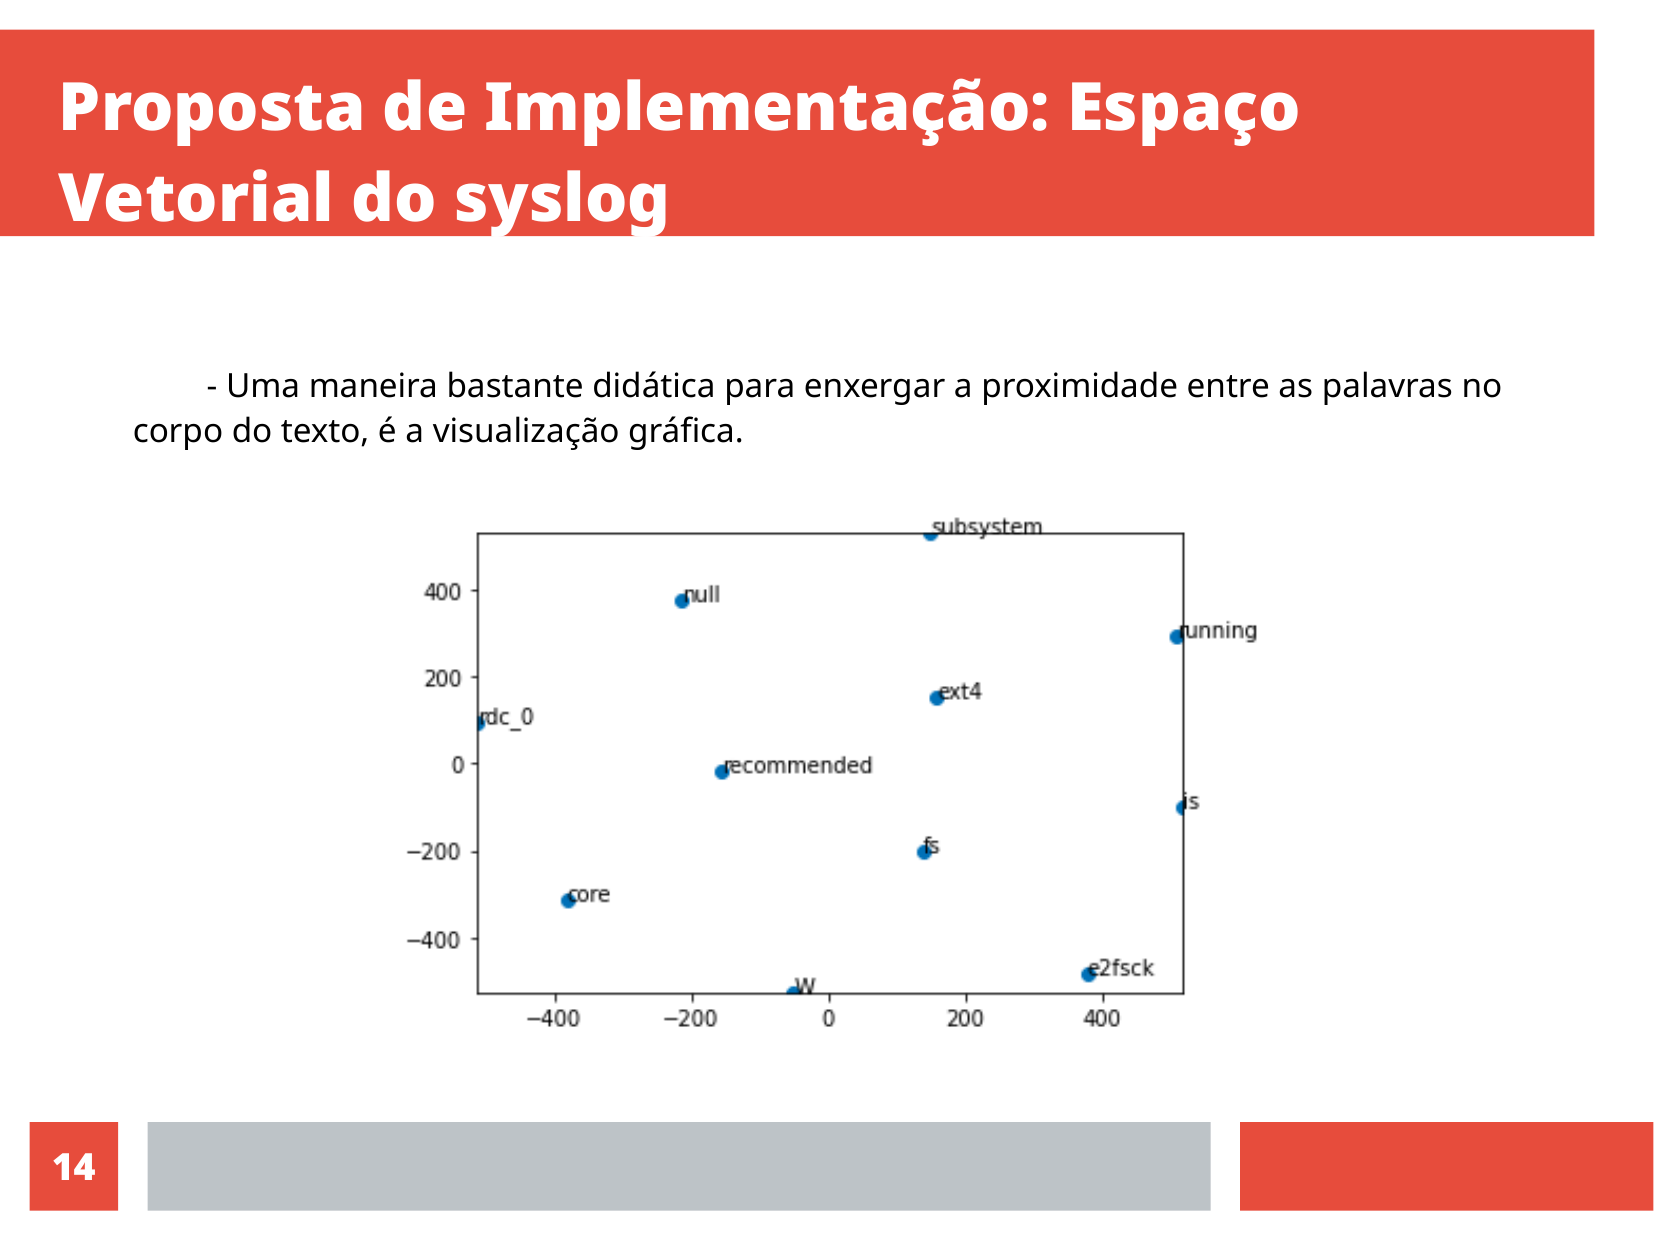

# Proposta de Implementação: Espaço Vetorial do syslog
	- Uma maneira bastante didática para enxergar a proximidade entre as palavras no corpo do texto, é a visualização gráfica.
14